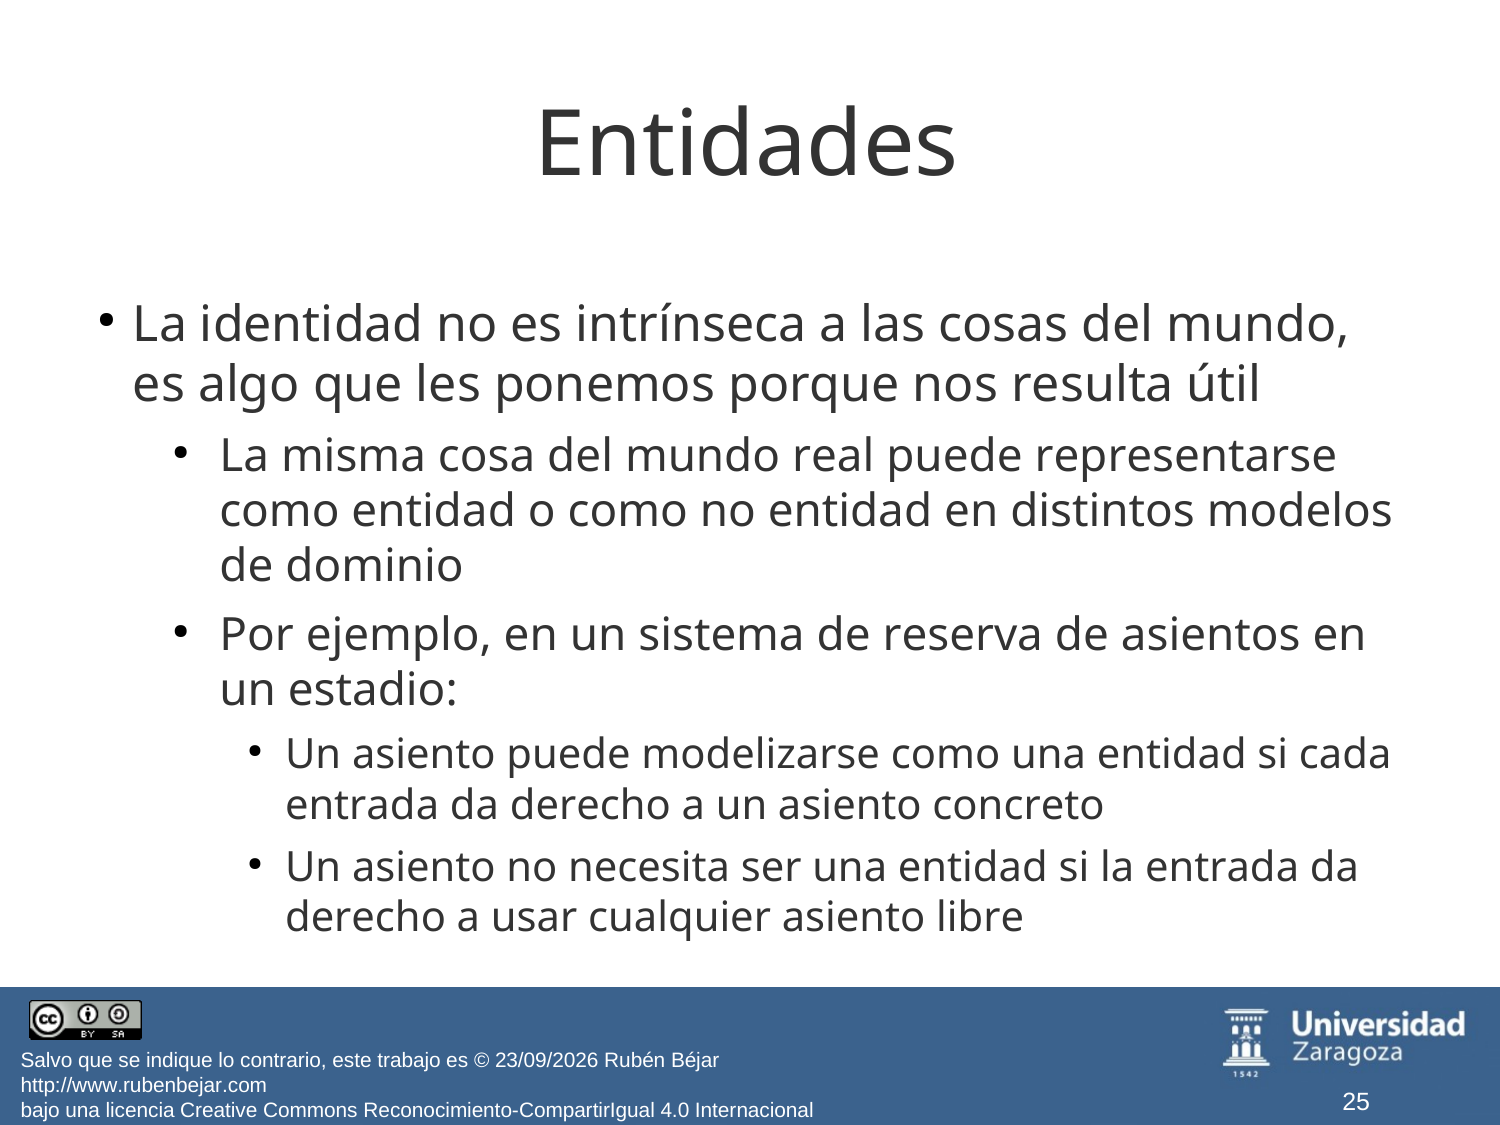

# Entidades
La identidad no es intrínseca a las cosas del mundo, es algo que les ponemos porque nos resulta útil
La misma cosa del mundo real puede representarse como entidad o como no entidad en distintos modelos de dominio
Por ejemplo, en un sistema de reserva de asientos en un estadio:
Un asiento puede modelizarse como una entidad si cada entrada da derecho a un asiento concreto
Un asiento no necesita ser una entidad si la entrada da derecho a usar cualquier asiento libre